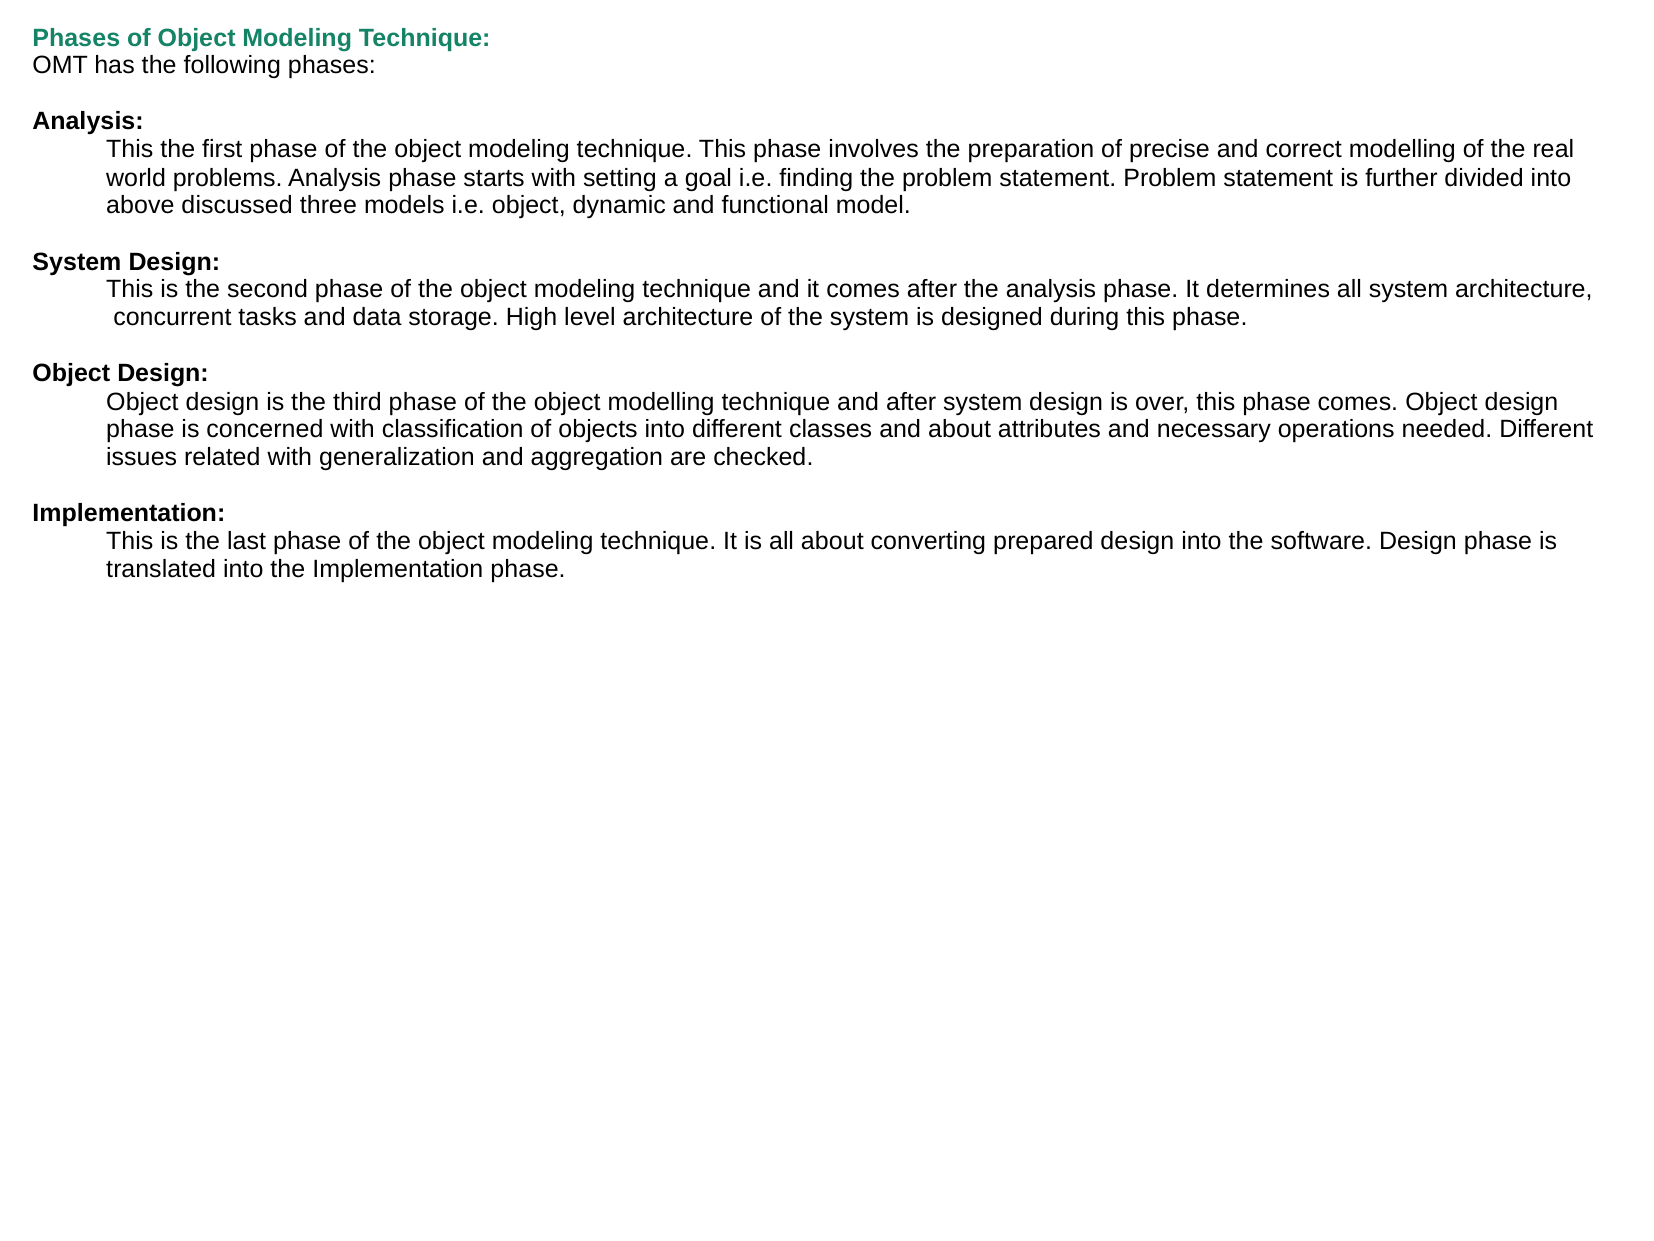

Phases of Object Modeling Technique:
OMT has the following phases:
Analysis:
	This the first phase of the object modeling technique. This phase involves the preparation of precise and correct modelling of the real 	world problems. Analysis phase starts with setting a goal i.e. finding the problem statement. Problem statement is further divided into 		above discussed three models i.e. object, dynamic and functional model.
System Design:
	This is the second phase of the object modeling technique and it comes after the analysis phase. It determines all system architecture, 	 concurrent tasks and data storage. High level architecture of the system is designed during this phase.
Object Design:
	Object design is the third phase of the object modelling technique and after system design is over, this phase comes. Object design 		phase is concerned with classification of objects into different classes and about attributes and necessary operations needed. Different 	issues related with generalization and aggregation are checked.
Implementation:
	This is the last phase of the object modeling technique. It is all about converting prepared design into the software. Design phase is 		translated into the Implementation phase.